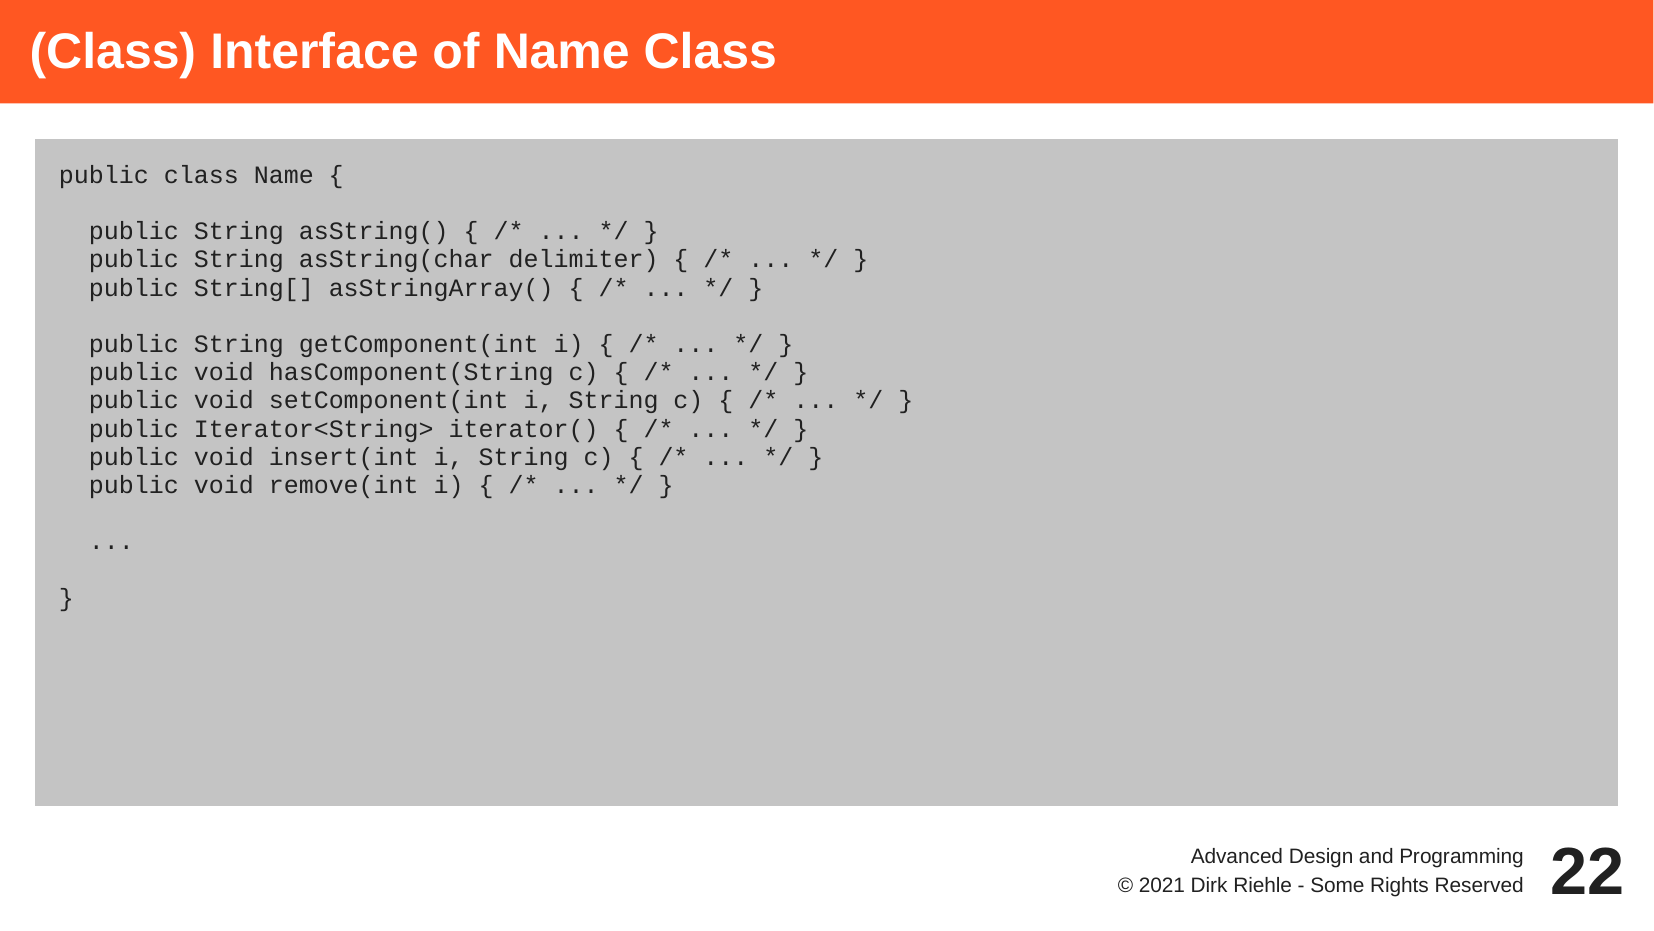

# (Class) Interface of Name Class
public class Name {
 public String asString() { /* ... */ }
 public String asString(char delimiter) { /* ... */ }
 public String[] asStringArray() { /* ... */ }
 public String getComponent(int i) { /* ... */ }
 public void hasComponent(String c) { /* ... */ }
 public void setComponent(int i, String c) { /* ... */ }
 public Iterator<String> iterator() { /* ... */ }
 public void insert(int i, String c) { /* ... */ }
 public void remove(int i) { /* ... */ }
 ...
}
Advanced Design and Programming
22
© 2021 Dirk Riehle - Some Rights Reserved